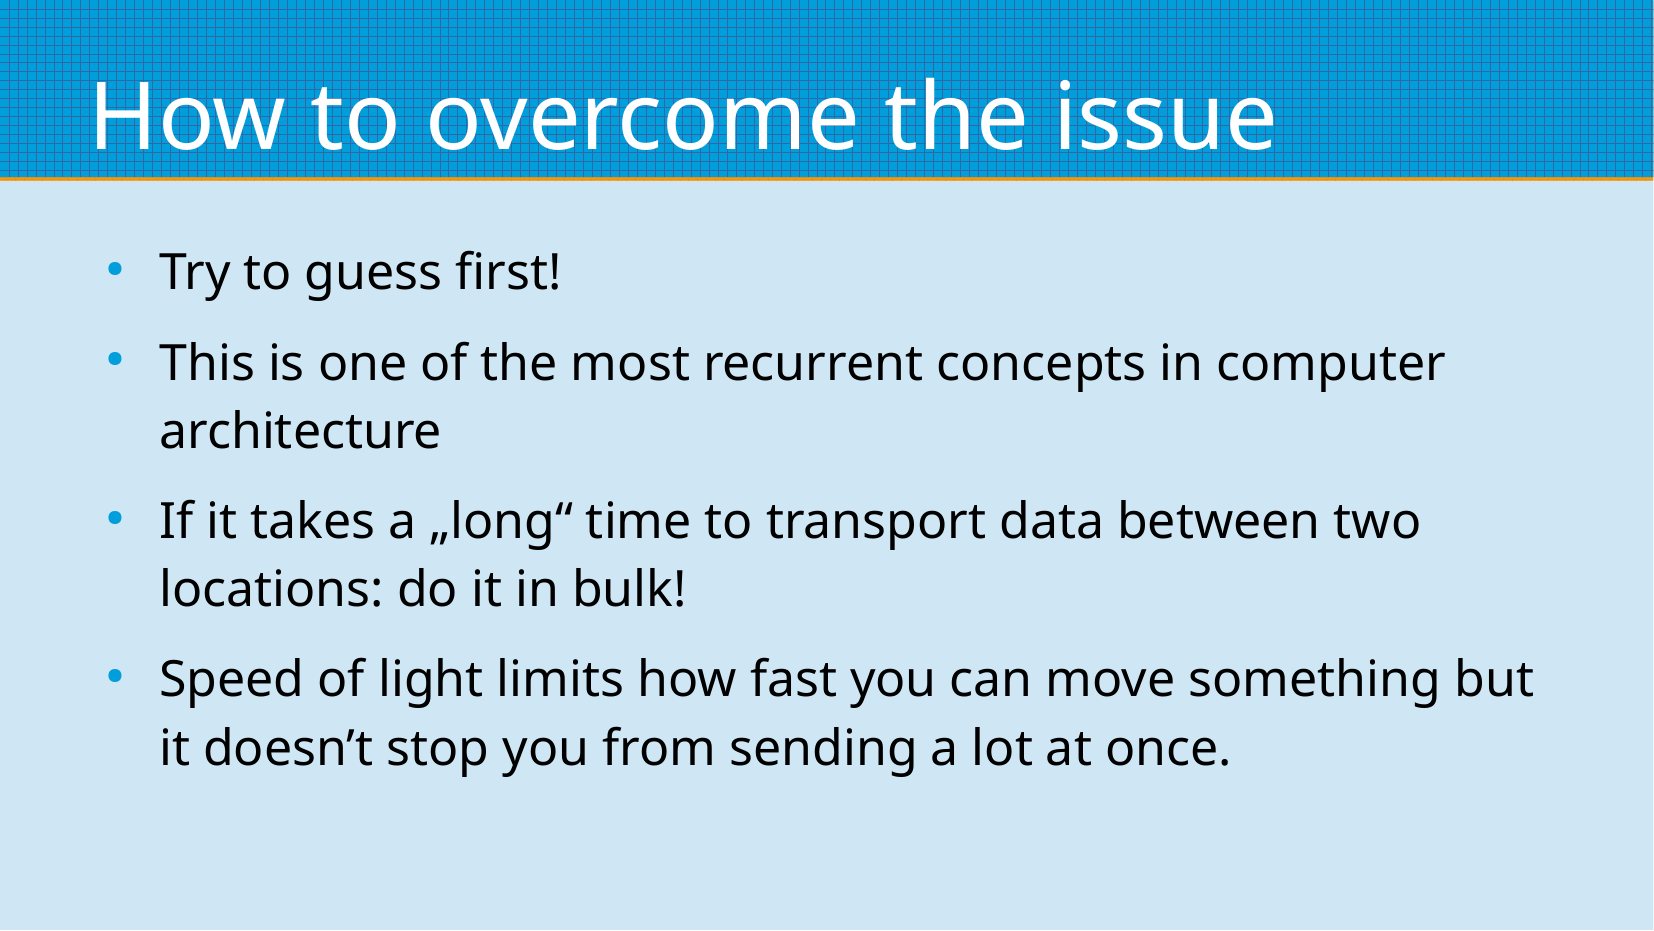

# How to overcome the issue
Try to guess first!
This is one of the most recurrent concepts in computer architecture
If it takes a „long“ time to transport data between two locations: do it in bulk!
Speed of light limits how fast you can move something but it doesn’t stop you from sending a lot at once.